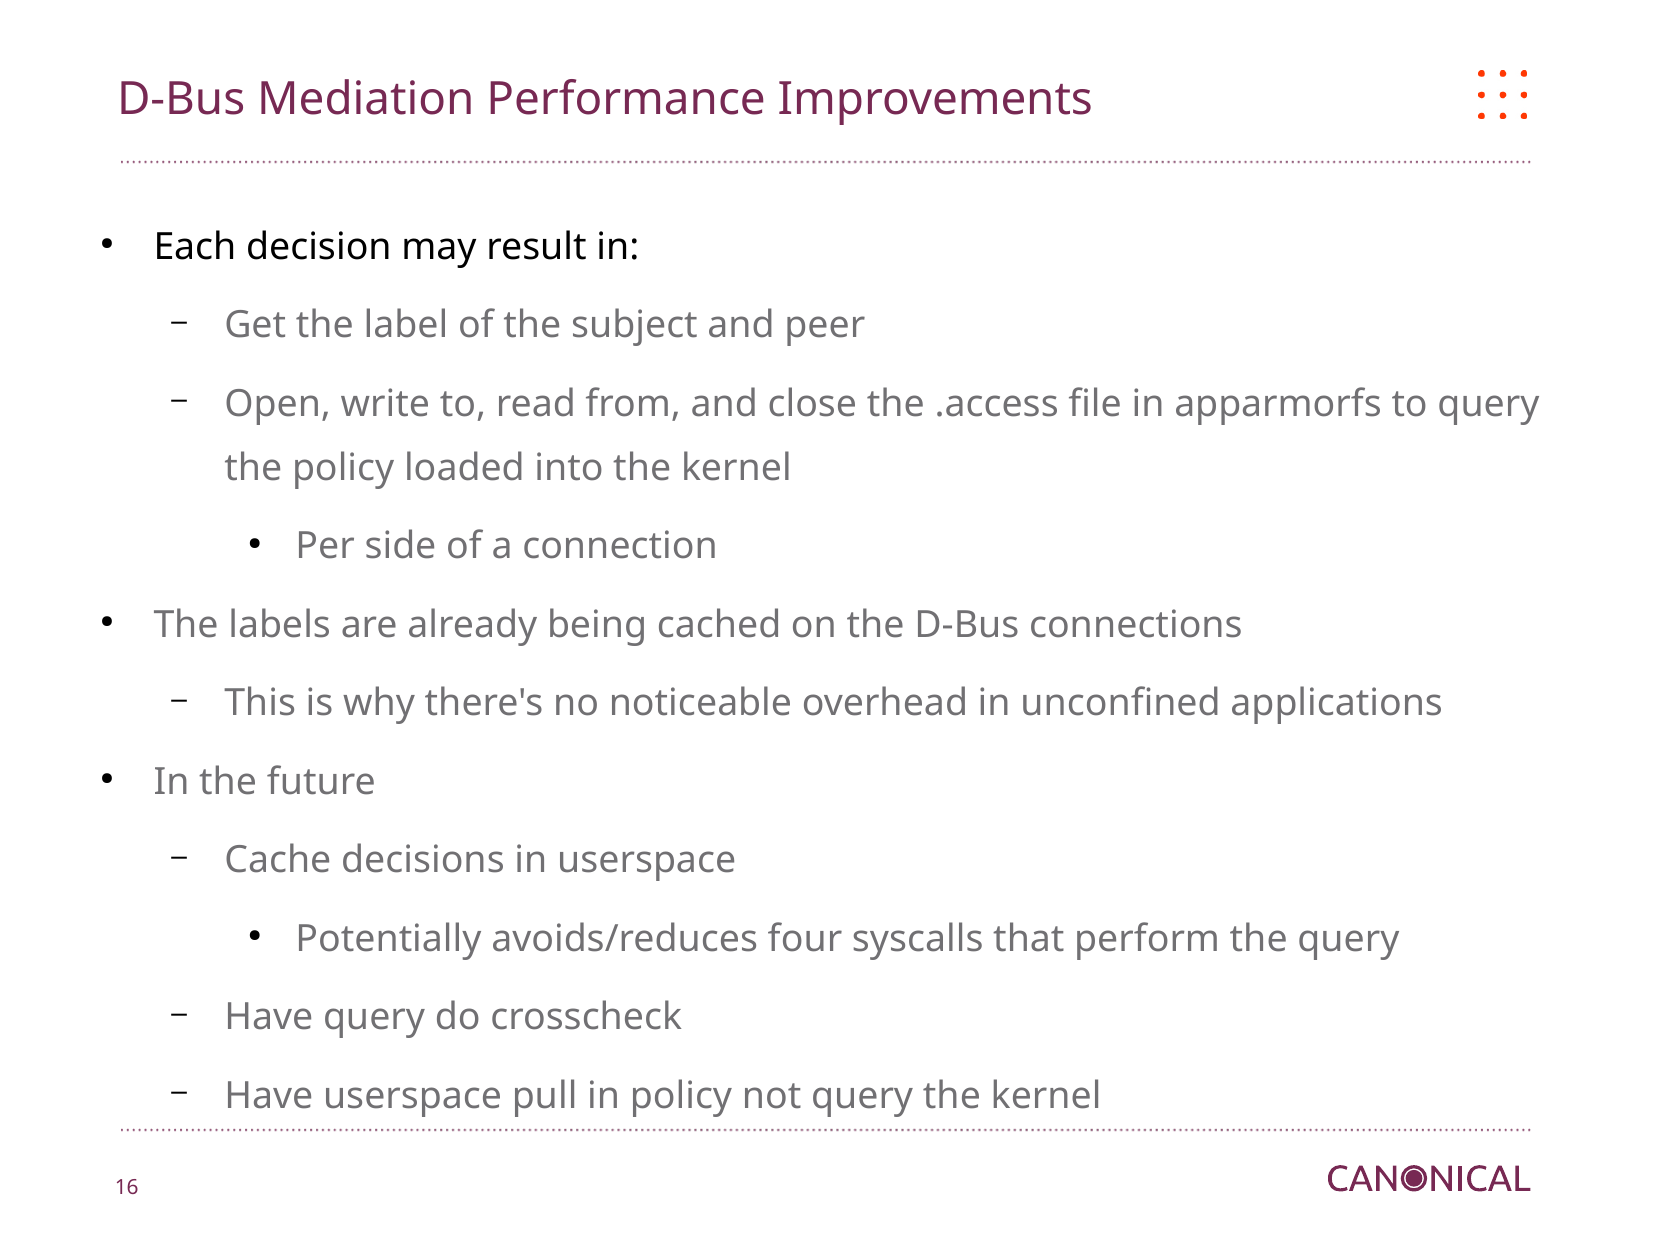

# D-Bus Mediation Performance Improvements
Each decision may result in:
Get the label of the subject and peer
Open, write to, read from, and close the .access file in apparmorfs to query the policy loaded into the kernel
Per side of a connection
The labels are already being cached on the D-Bus connections
This is why there's no noticeable overhead in unconfined applications
In the future
Cache decisions in userspace
Potentially avoids/reduces four syscalls that perform the query
Have query do crosscheck
Have userspace pull in policy not query the kernel